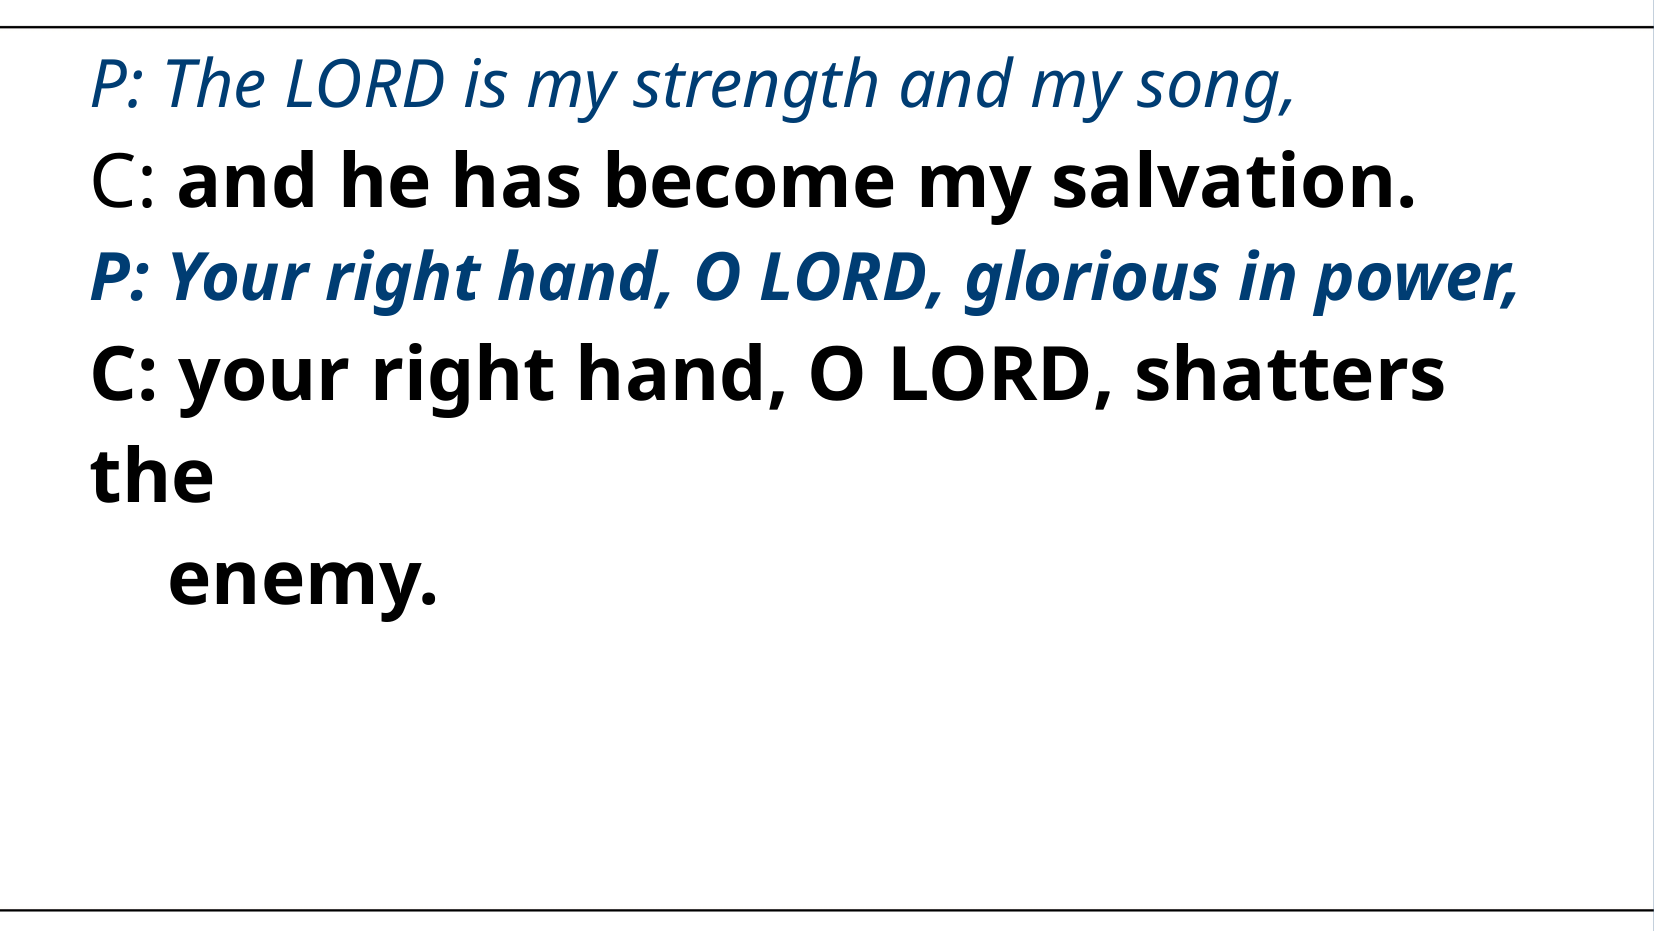

P: 	The Lord is my strength and my song,
C: and he has become my salvation.
P: Your right hand, O Lord, glorious in power,
C: your right hand, O Lord, shatters the
 enemy.